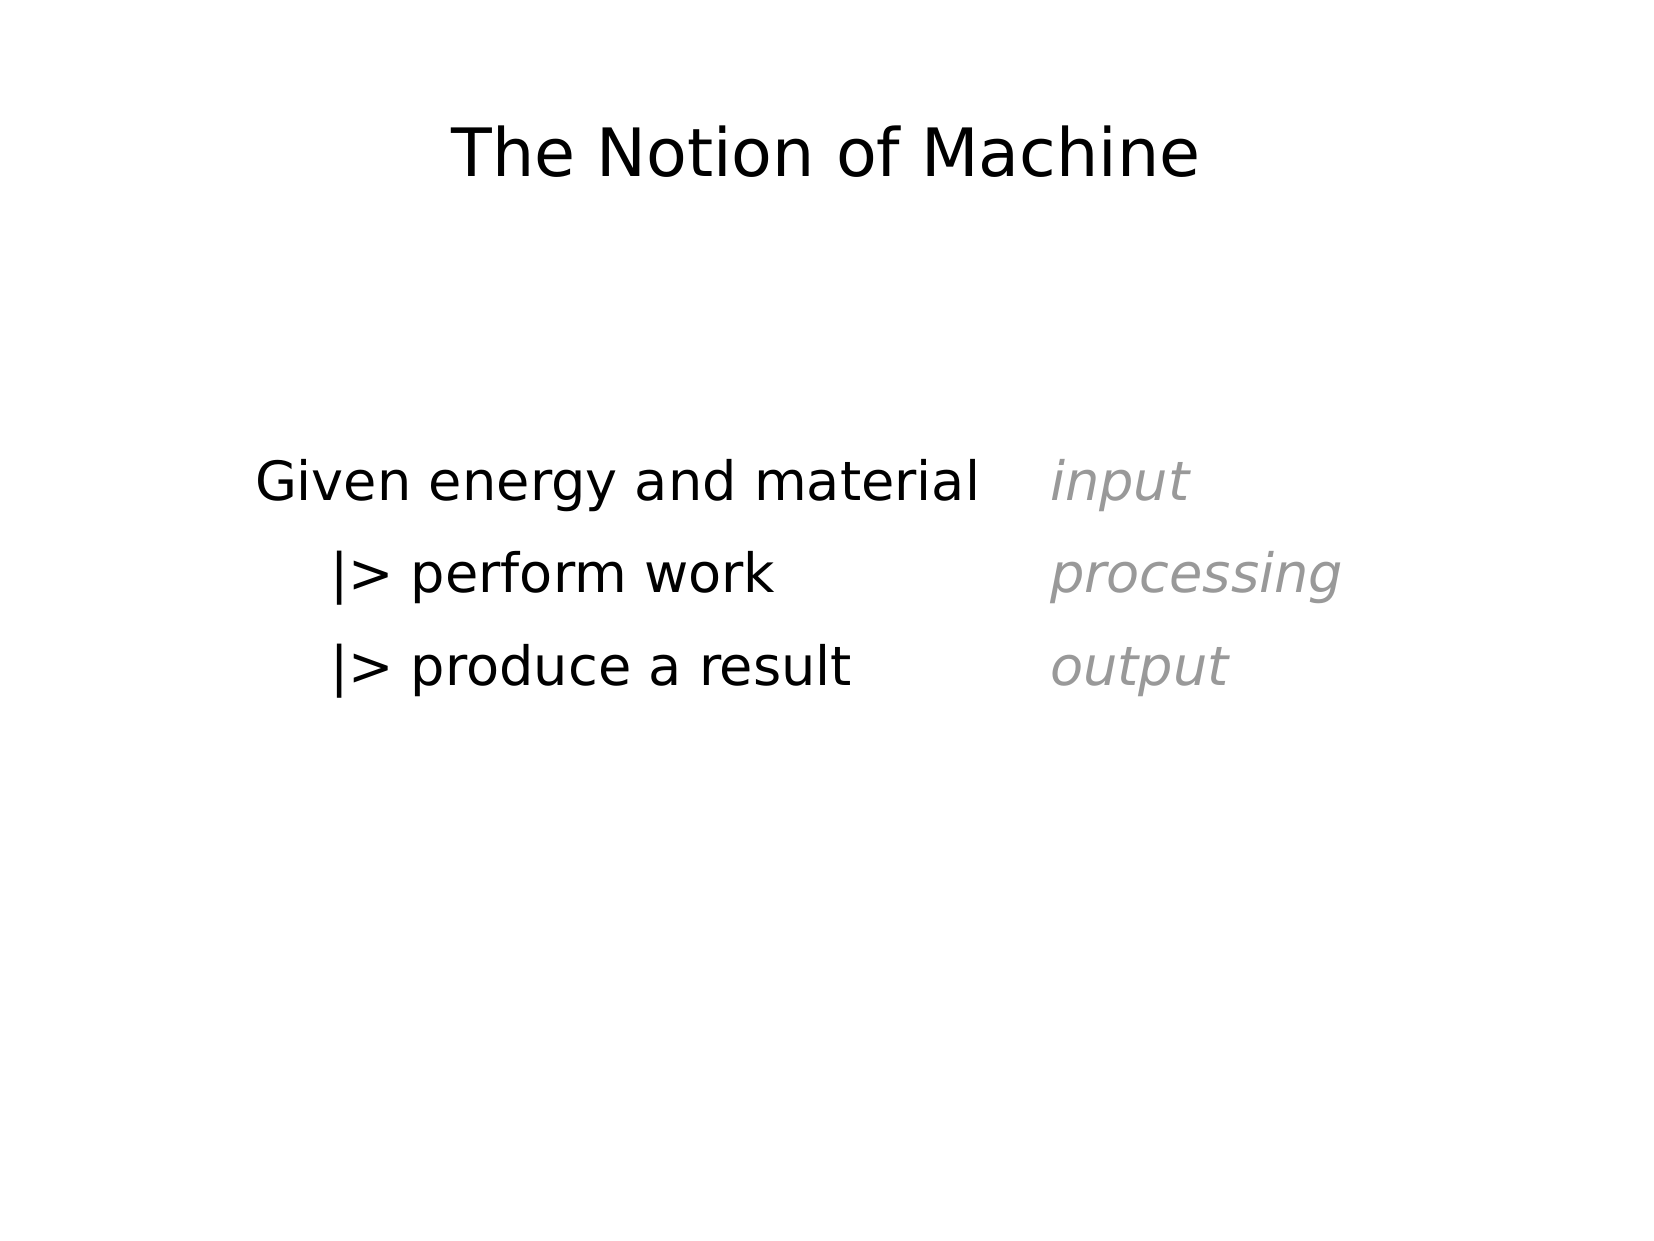

# The Notion of Machine
Given energy and material
	|> perform work
	|> produce a result
input
processing
output